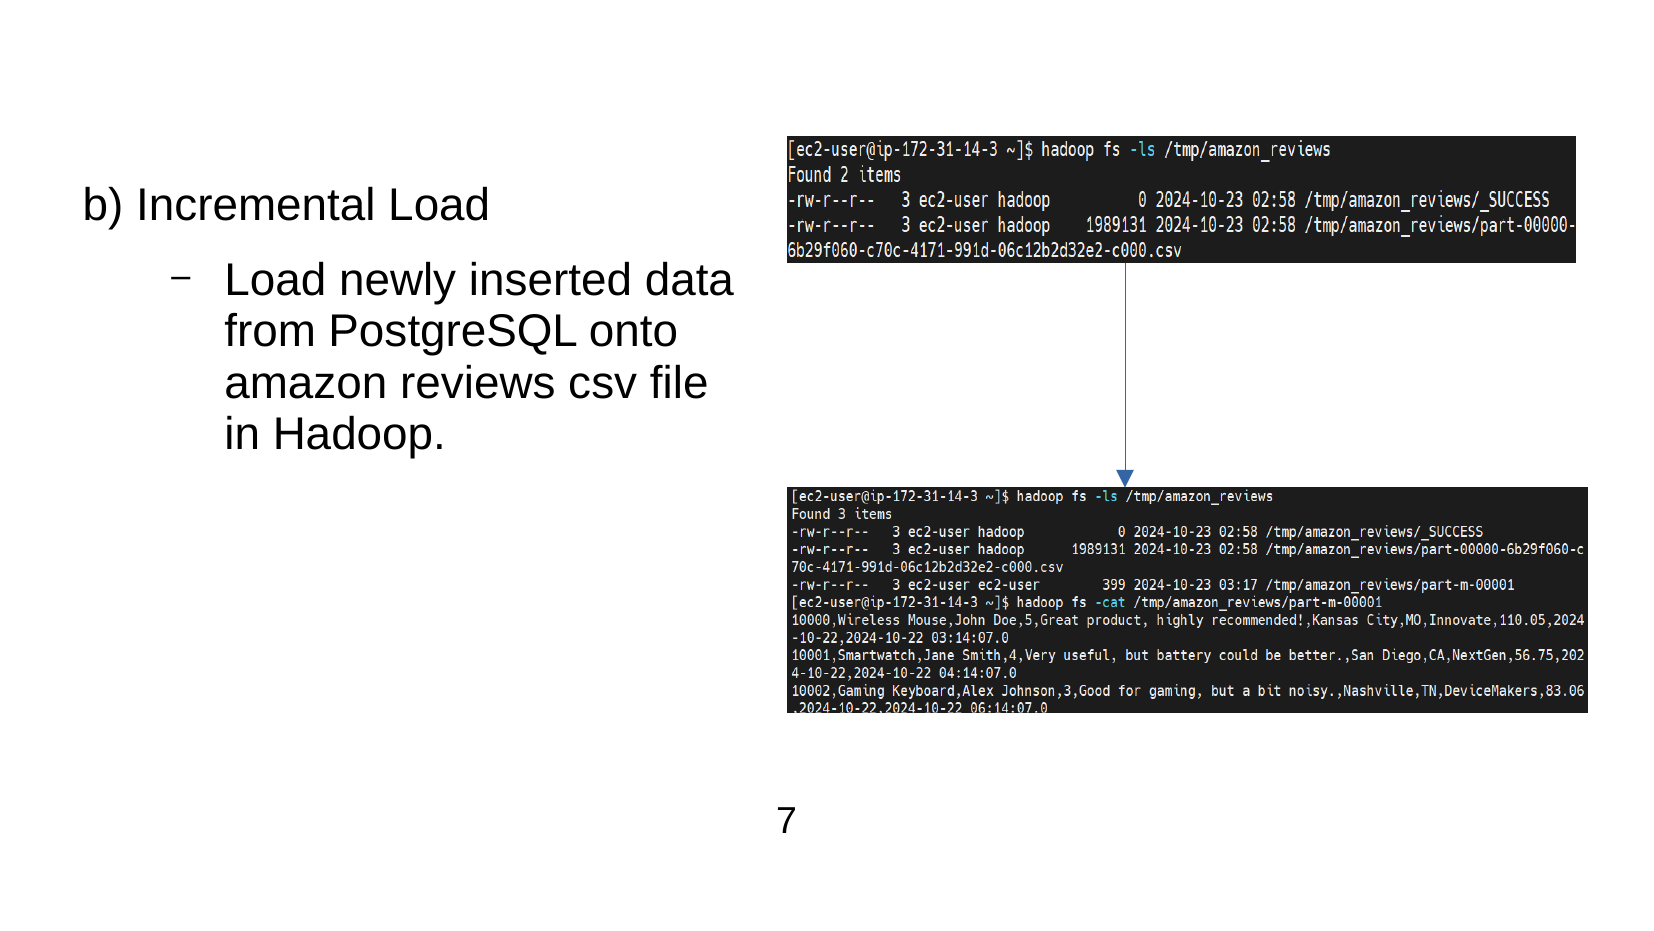

# b) Incremental Load
Load newly inserted data from PostgreSQL onto amazon reviews csv file in Hadoop.